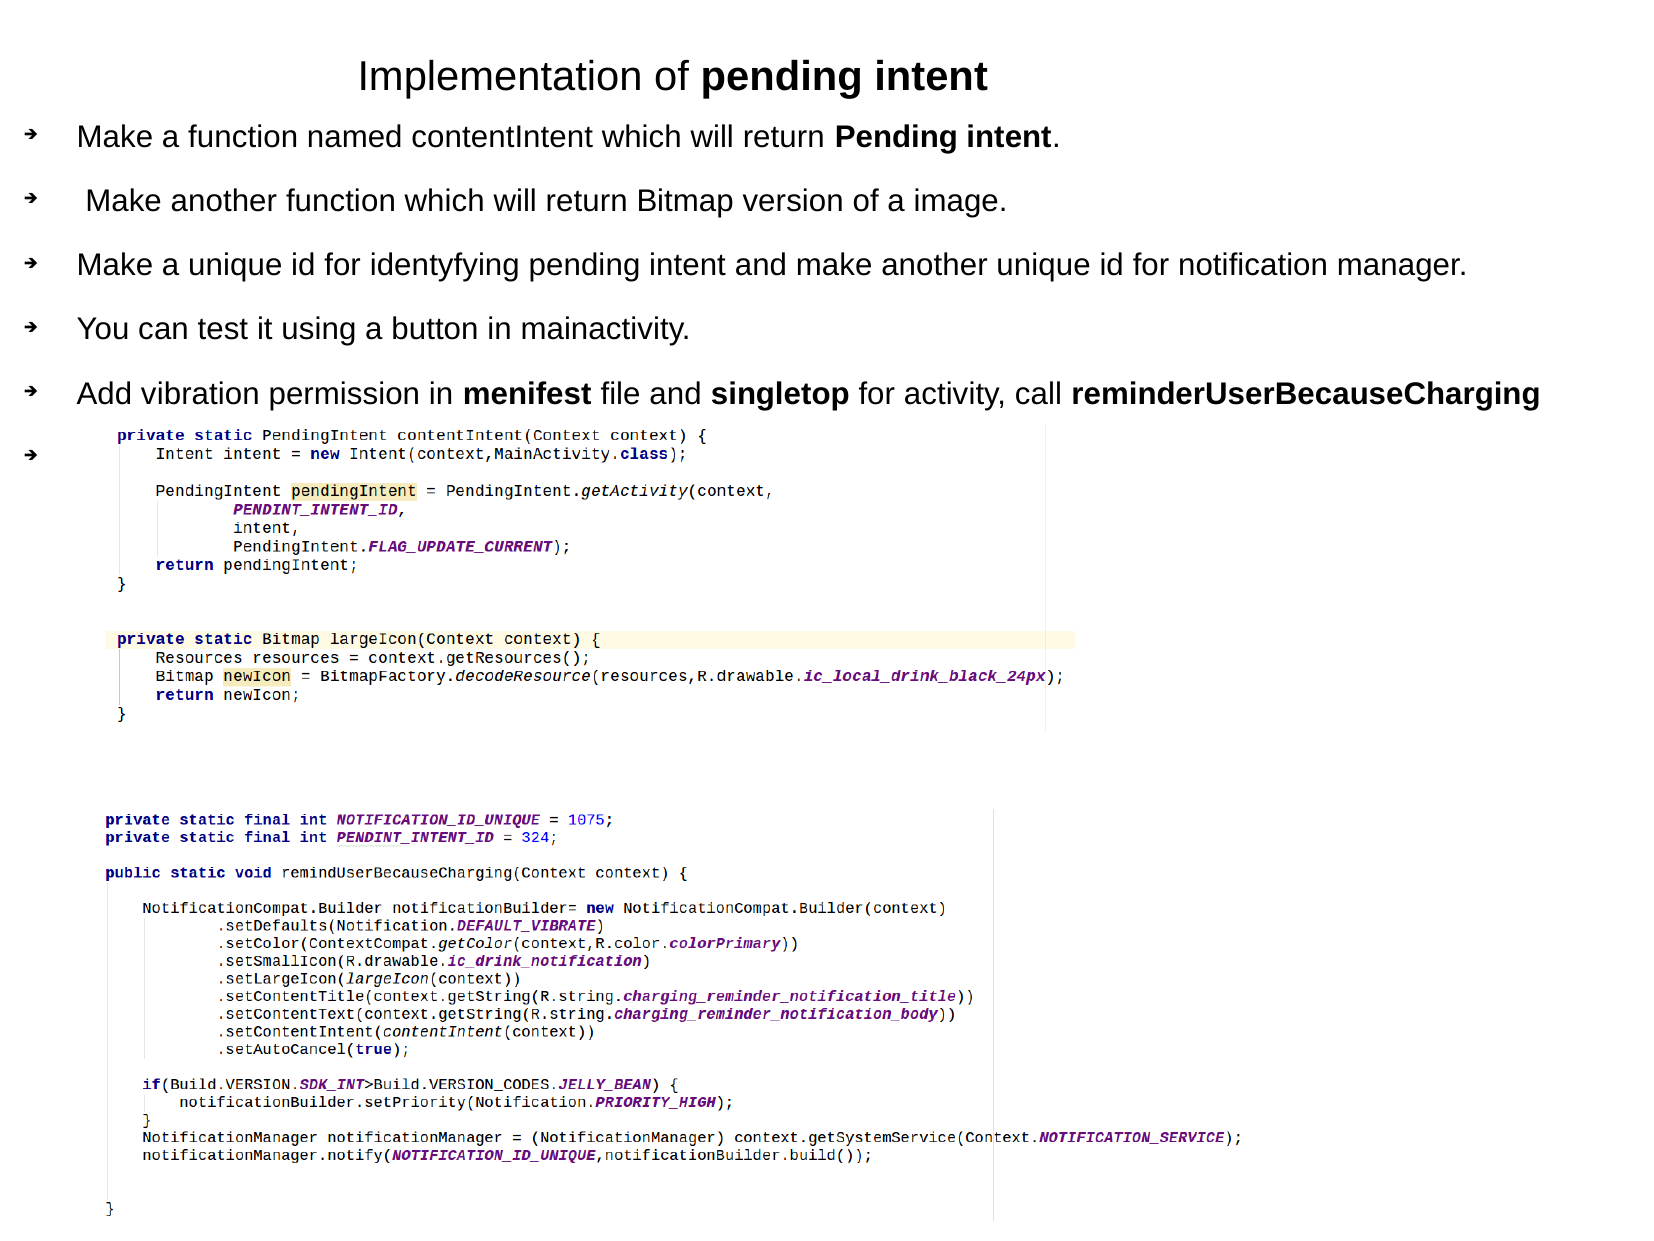

# Implementation of pending intent
Make a function named contentIntent which will return Pending intent.
 Make another function which will return Bitmap version of a image.
Make a unique id for identyfying pending intent and make another unique id for notification manager.
You can test it using a button in mainactivity.
Add vibration permission in menifest file and singletop for activity, call reminderUserBecauseCharging